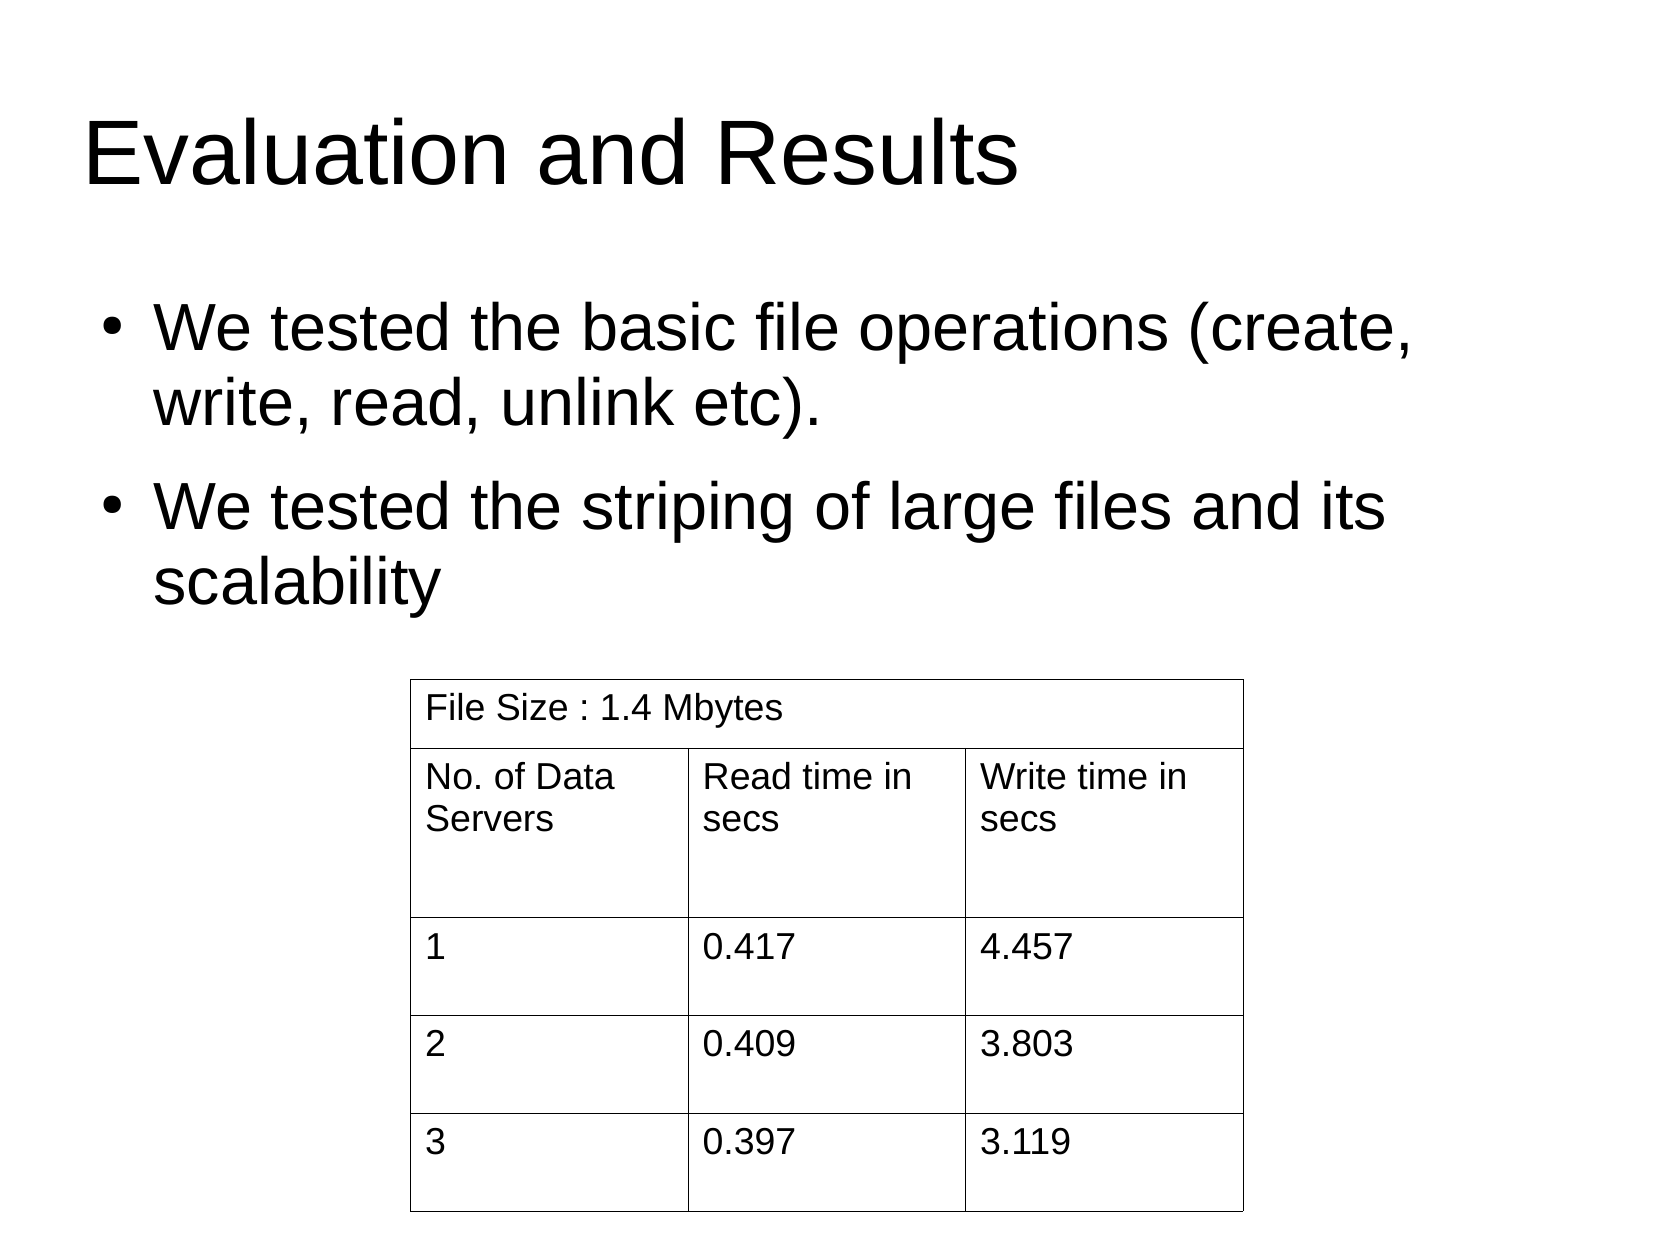

# Evaluation and Results
We tested the basic file operations (create, write, read, unlink etc).
We tested the striping of large files and its scalability
| File Size : 1.4 Mbytes | | |
| --- | --- | --- |
| No. of Data Servers | Read time in secs | Write time in secs |
| 1 | 0.417 | 4.457 |
| 2 | 0.409 | 3.803 |
| 3 | 0.397 | 3.119 |